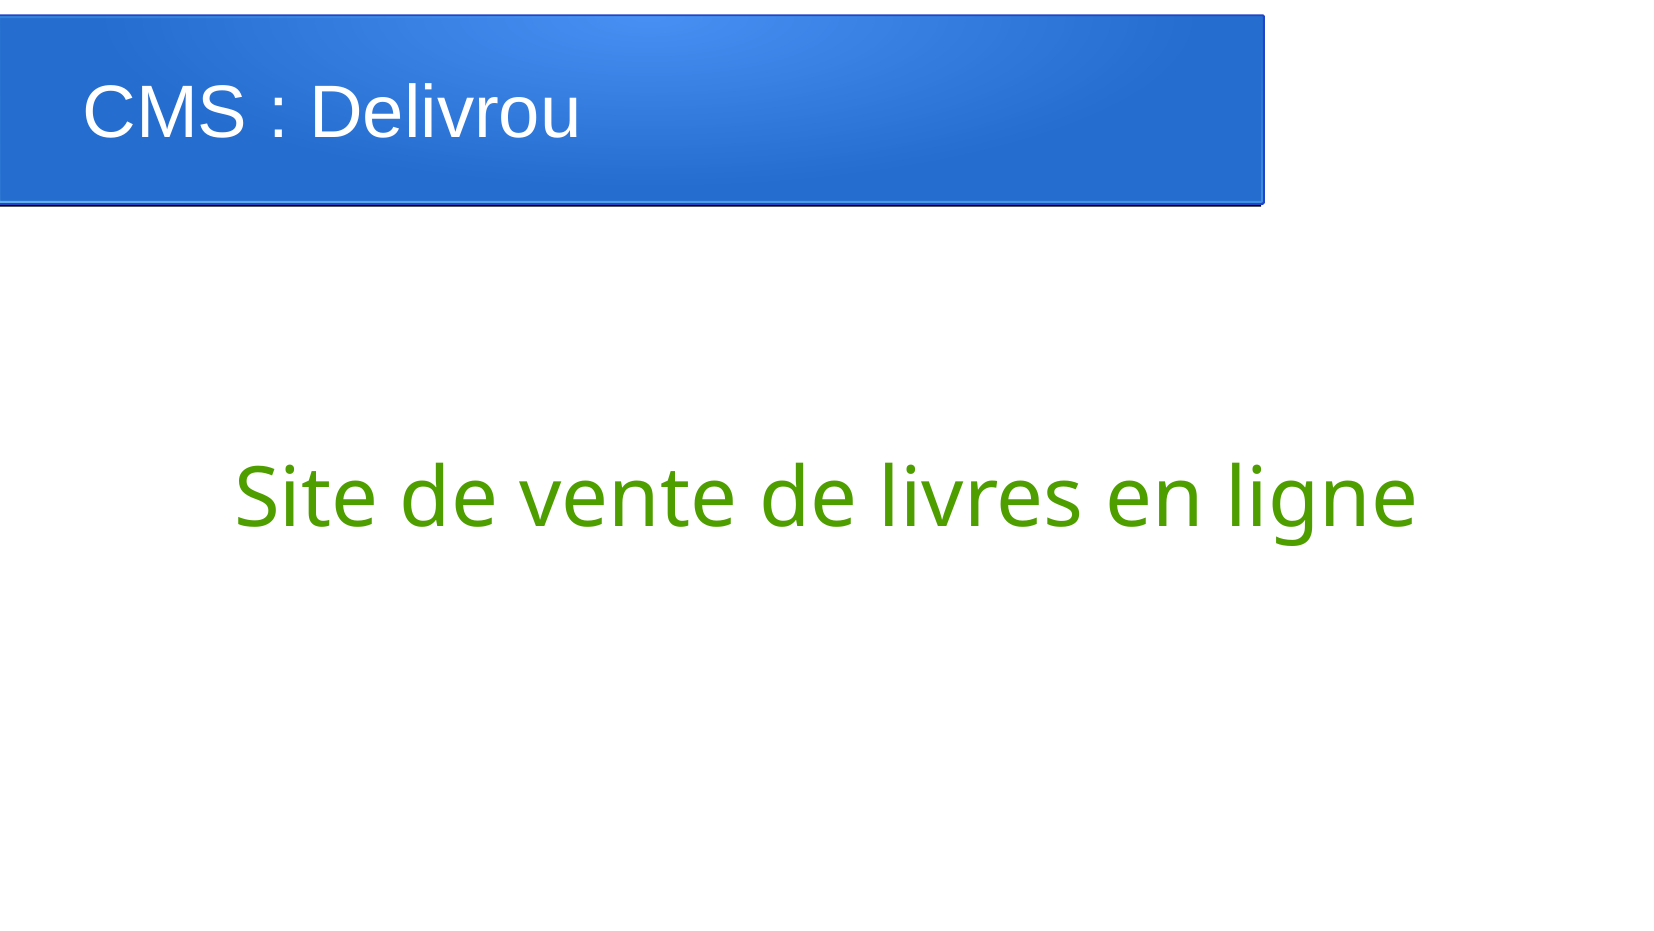

# CMS : Delivrou
Site de vente de livres en ligne